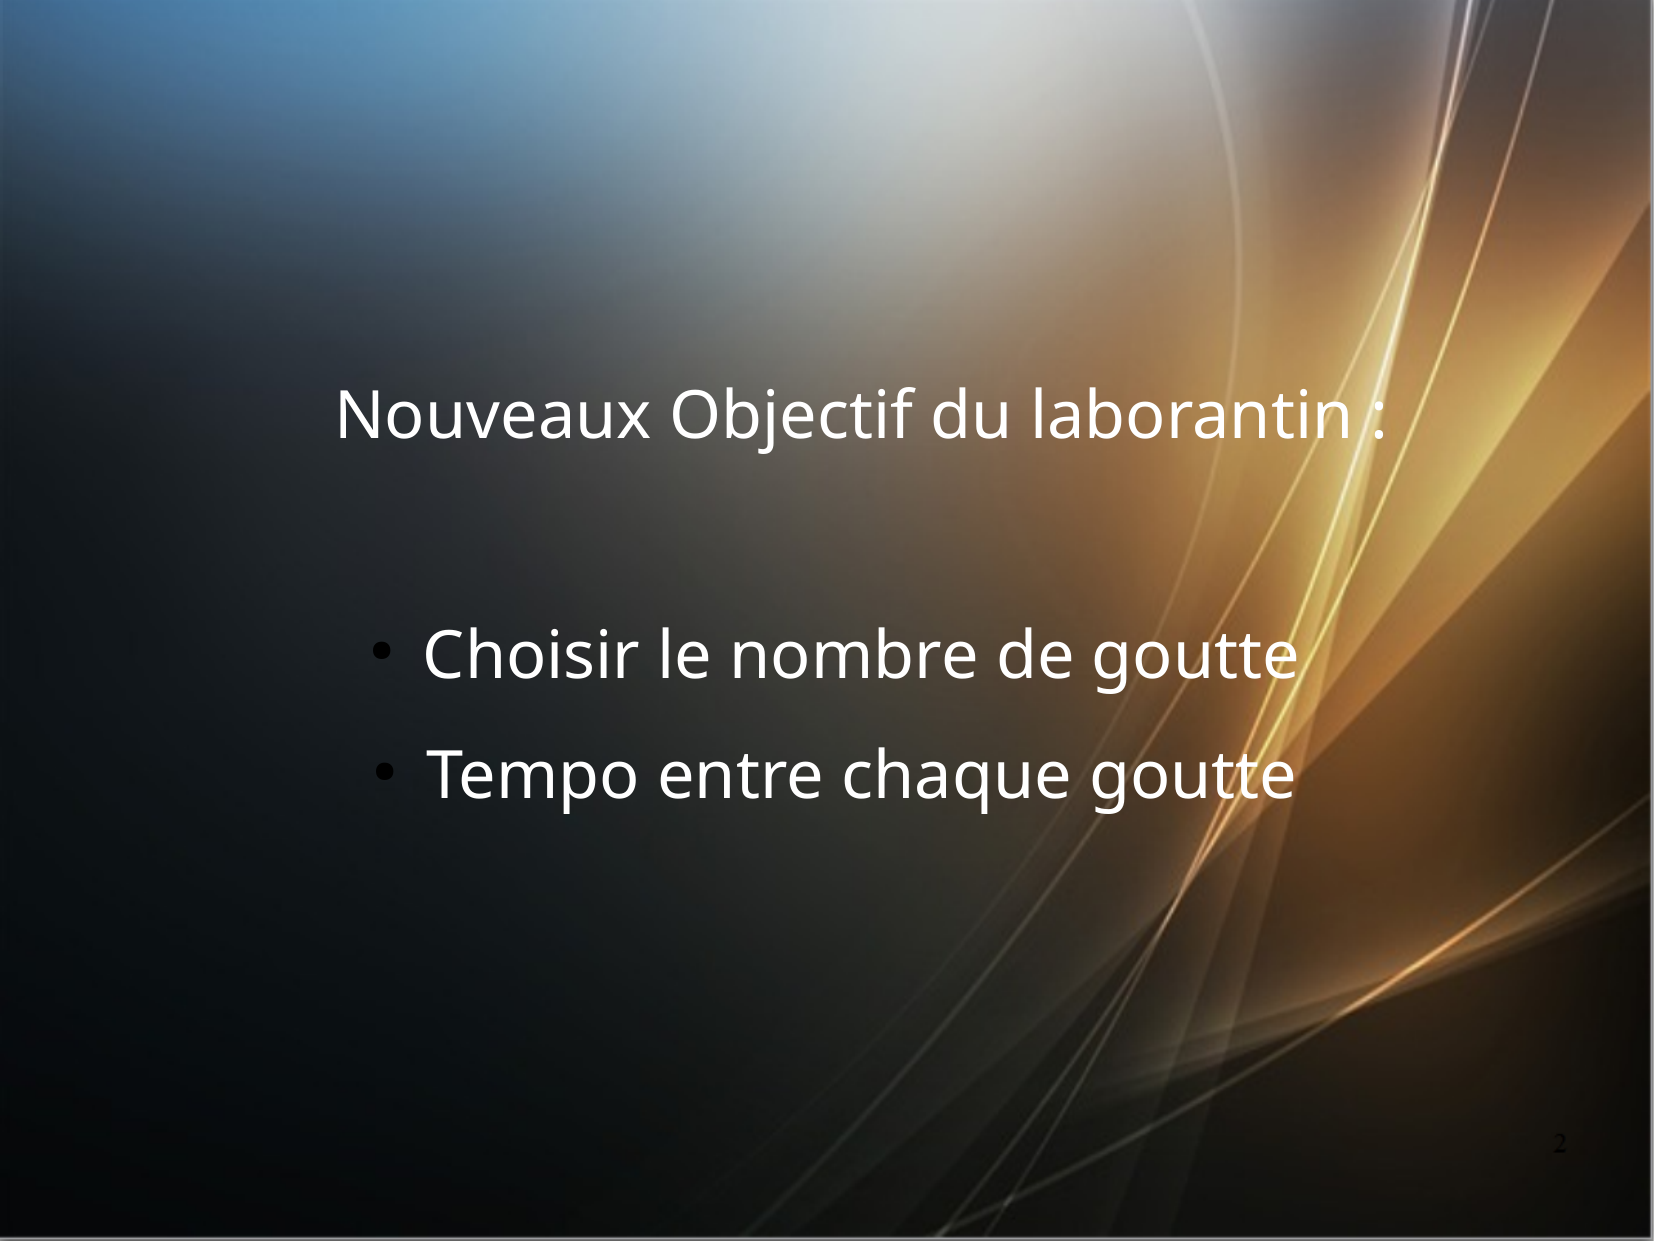

# Nouveaux Objectif du laborantin :
Choisir le nombre de goutte
Tempo entre chaque goutte